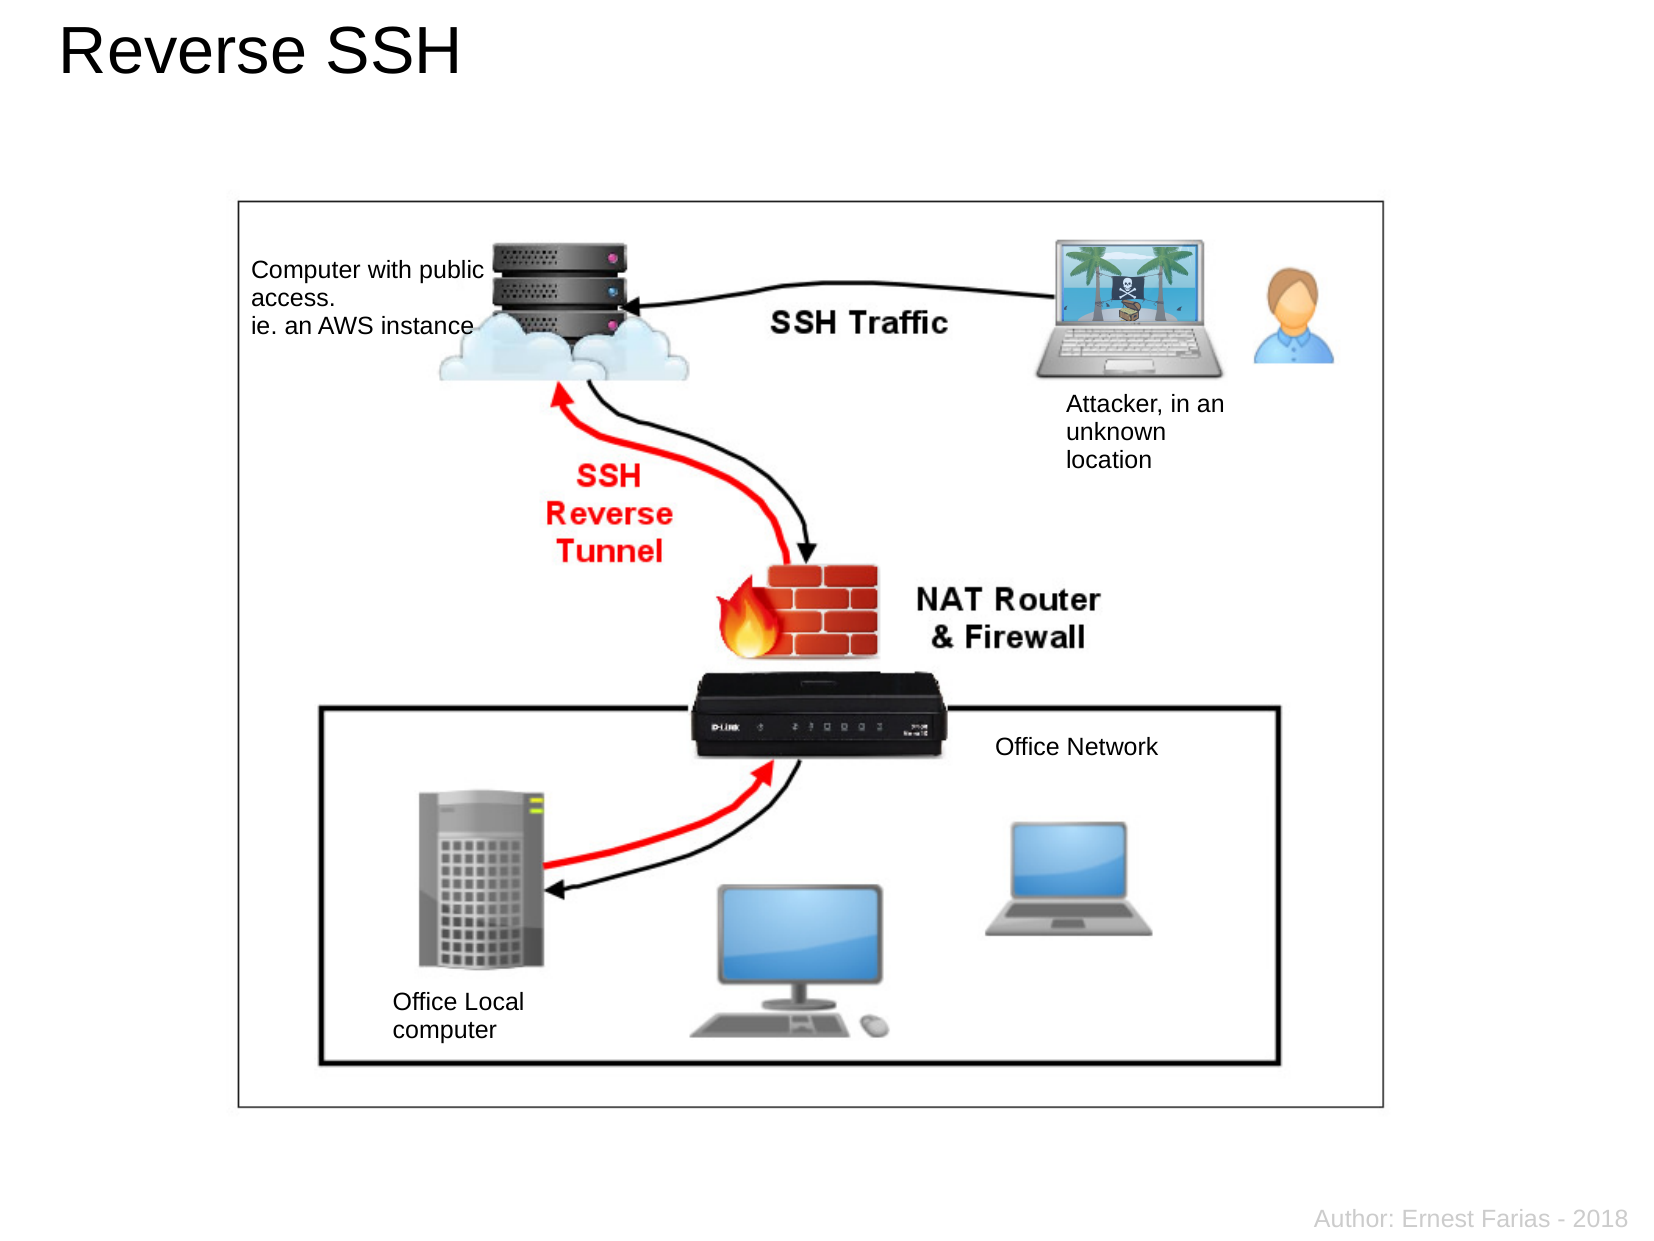

# Reverse SSH
Computer with public access.
ie. an AWS instance
Attacker, in an unknown location
Office Network
Office Local computer
Author: Ernest Farias - 2018